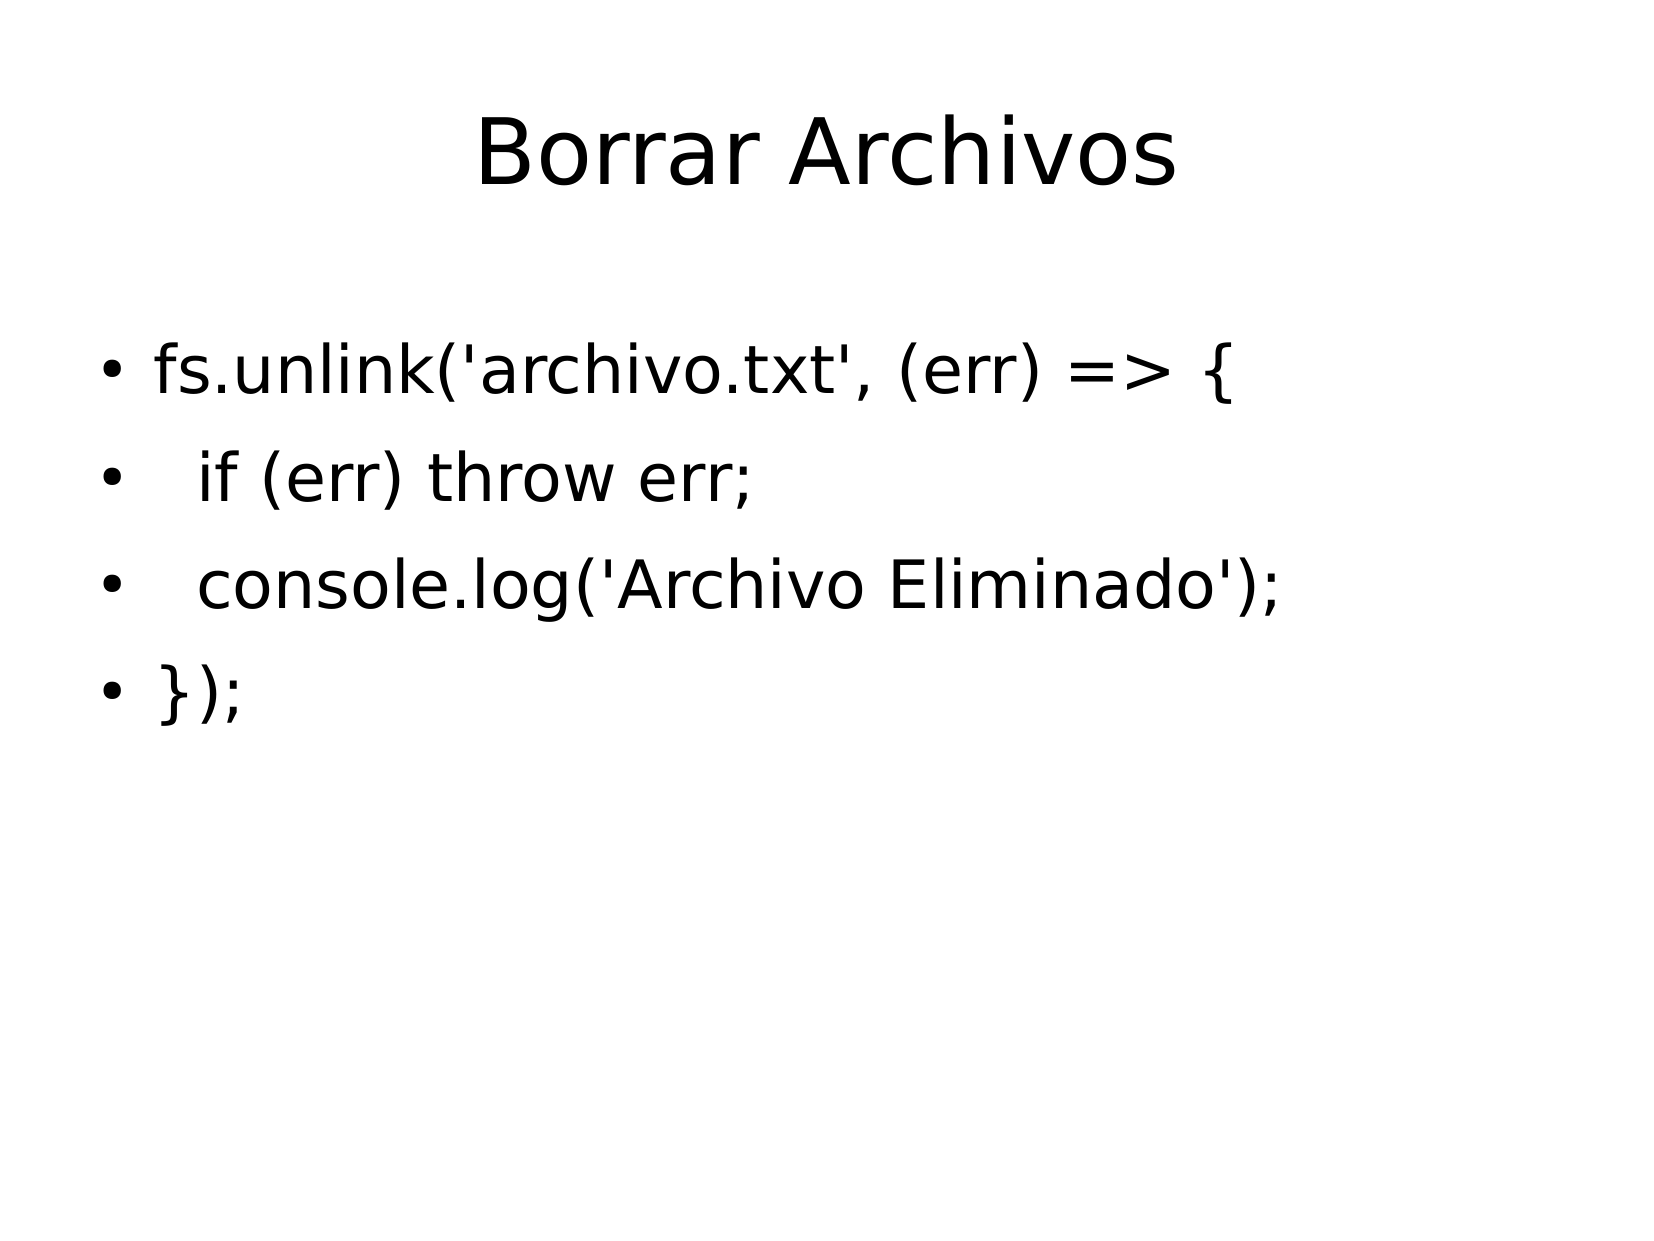

# Borrar Archivos
fs.unlink('archivo.txt', (err) => {
 if (err) throw err;
 console.log('Archivo Eliminado');
});